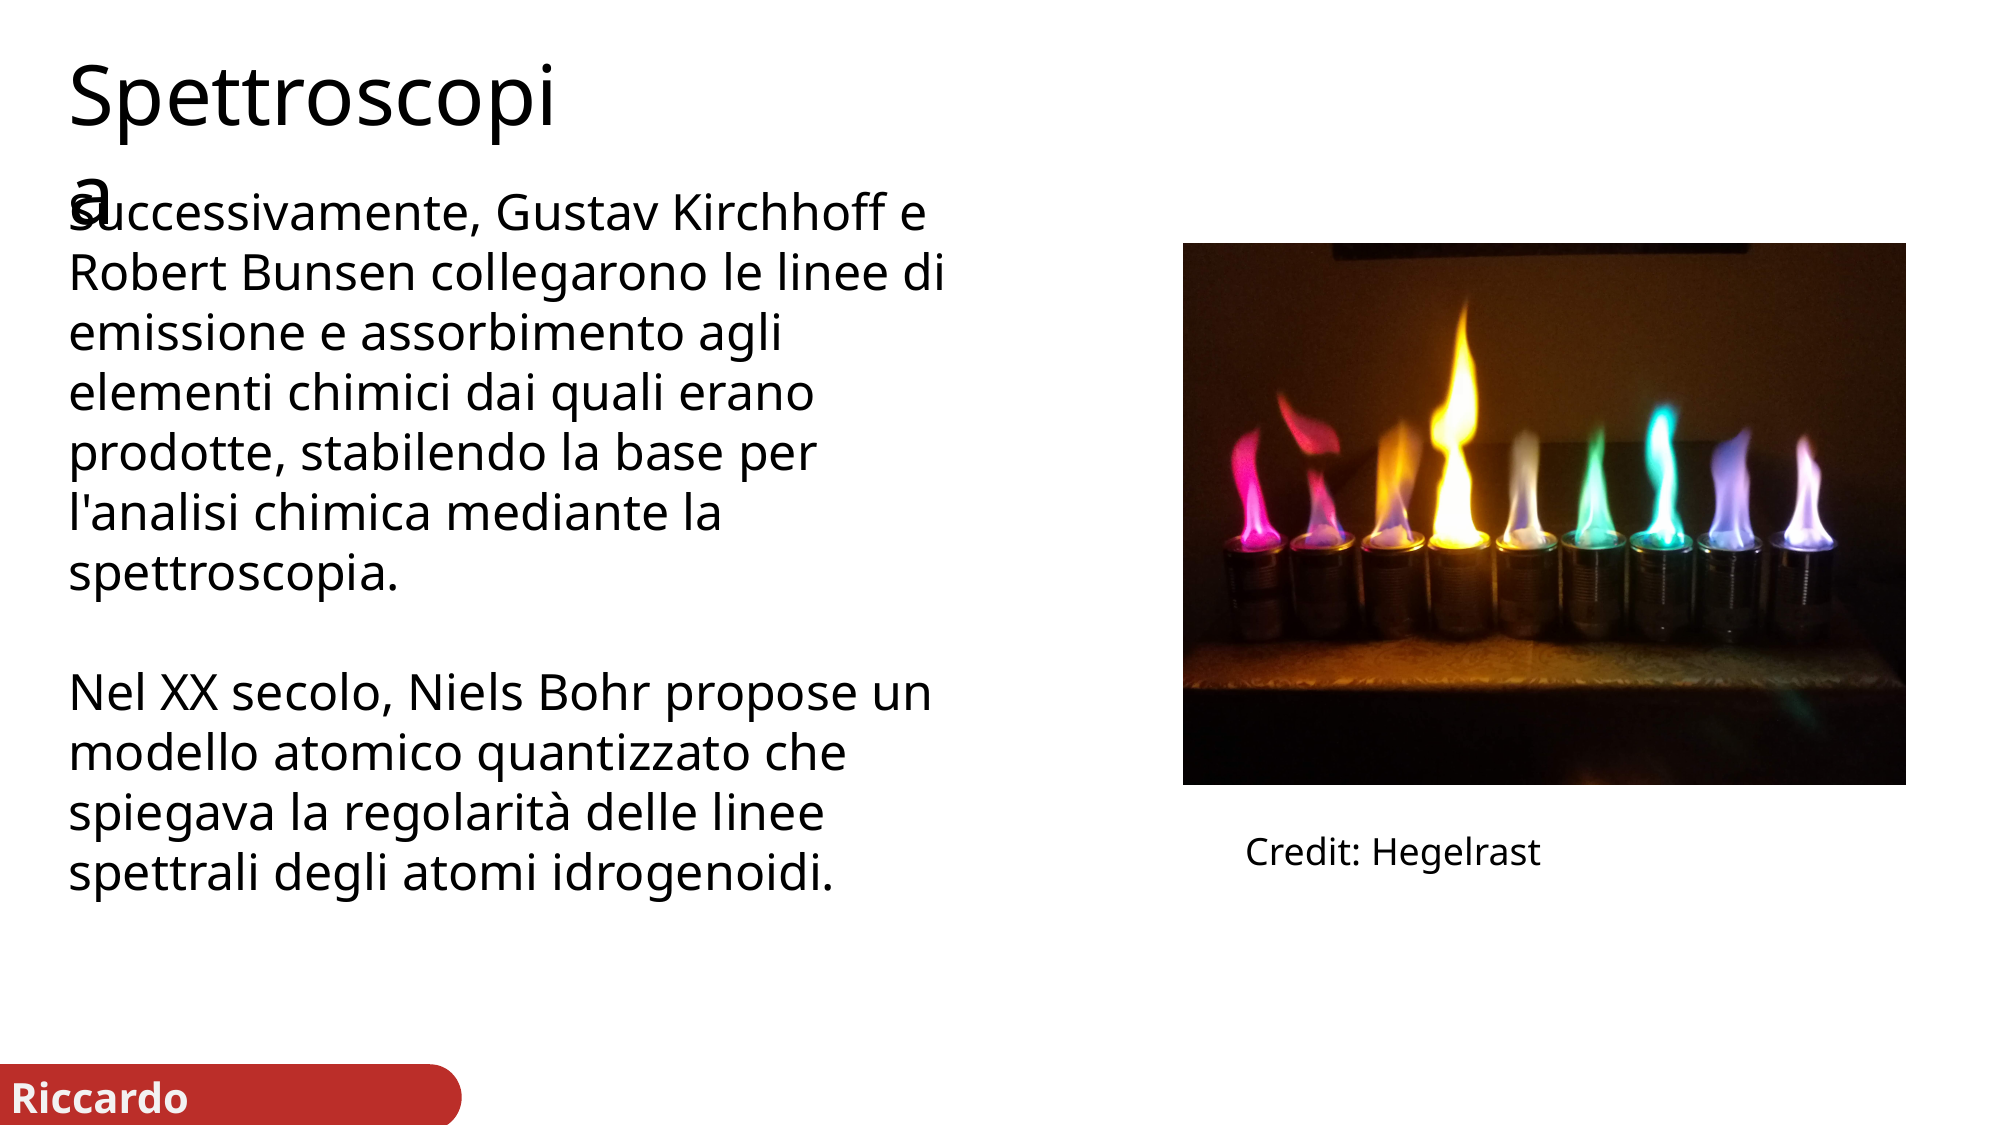

Spettroscopia
Successivamente, Gustav Kirchhoff e Robert Bunsen collegarono le linee di emissione e assorbimento agli elementi chimici dai quali erano prodotte, stabilendo la base per l'analisi chimica mediante la spettroscopia.
Nel XX secolo, Niels Bohr propose un modello atomico quantizzato che spiegava la regolarità delle linee spettrali degli atomi idrogenoidi.
Credit: Hegelrast
Riccardo Peltretti